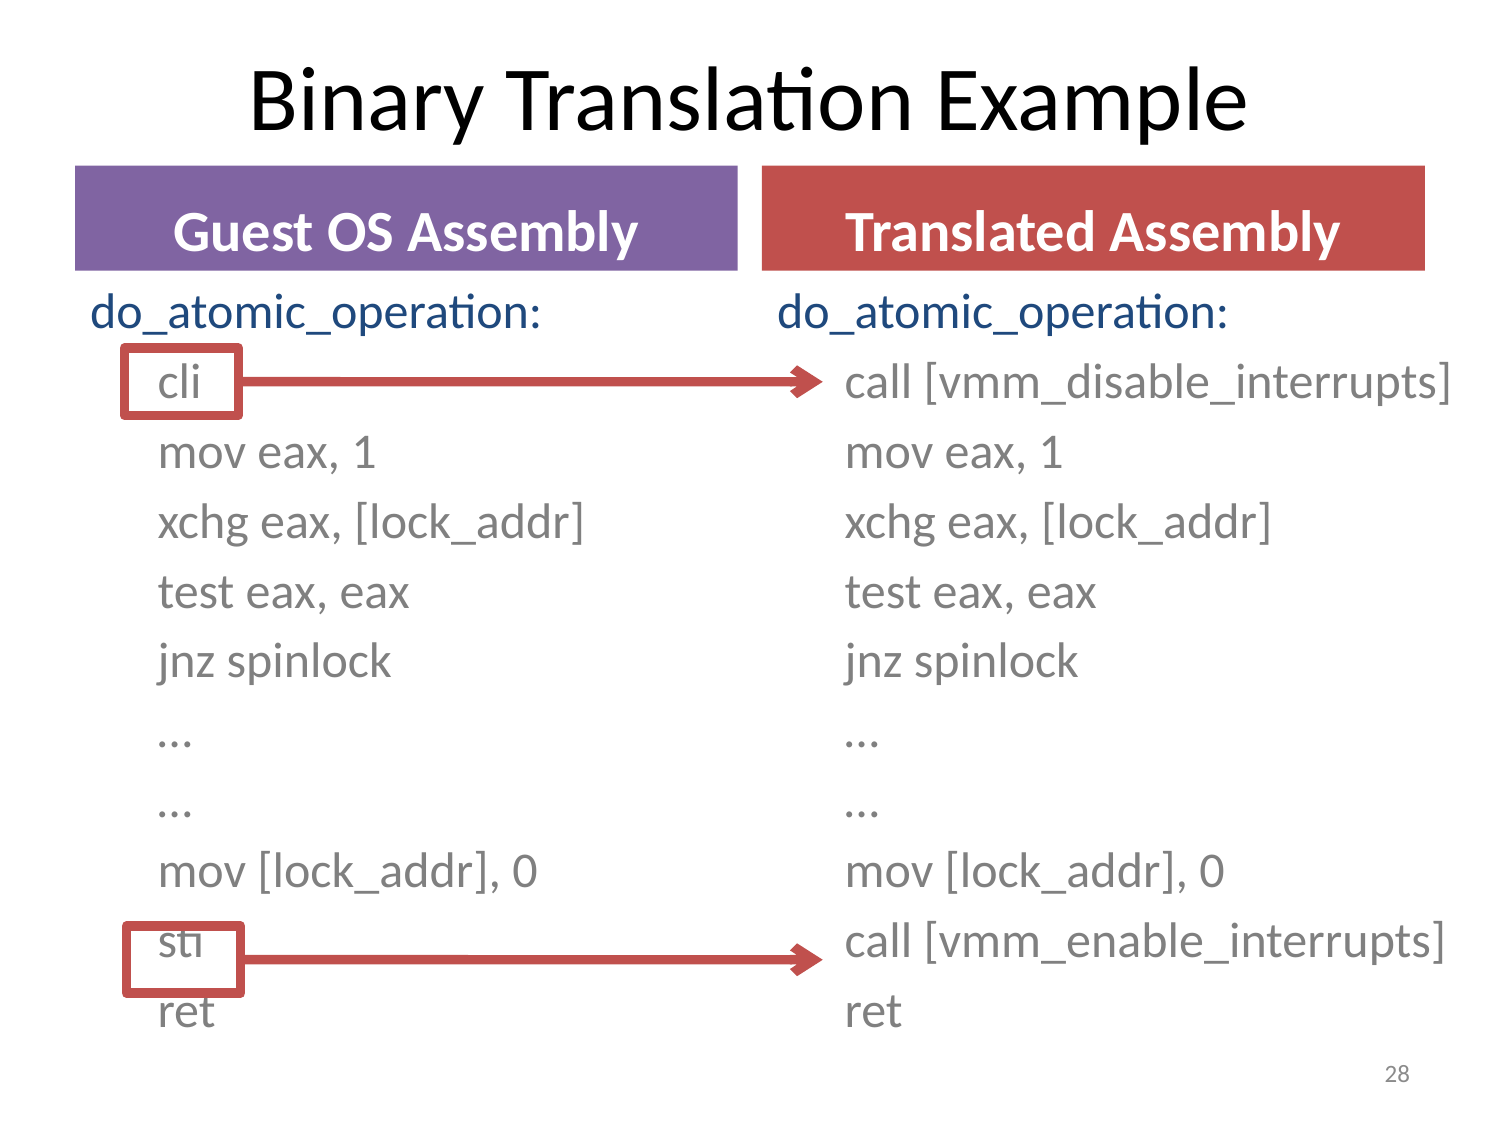

# Binary Translation Example
Guest OS Assembly
Translated Assembly
do_atomic_operation:
 cli
 mov eax, 1
 xchg eax, [lock_addr]
 test eax, eax
 jnz spinlock
 …
 …
 mov [lock_addr], 0
 sti
 ret
do_atomic_operation:
 call [vmm_disable_interrupts]
 mov eax, 1
 xchg eax, [lock_addr]
 test eax, eax
 jnz spinlock
 …
 …
 mov [lock_addr], 0
 call [vmm_enable_interrupts]
 ret